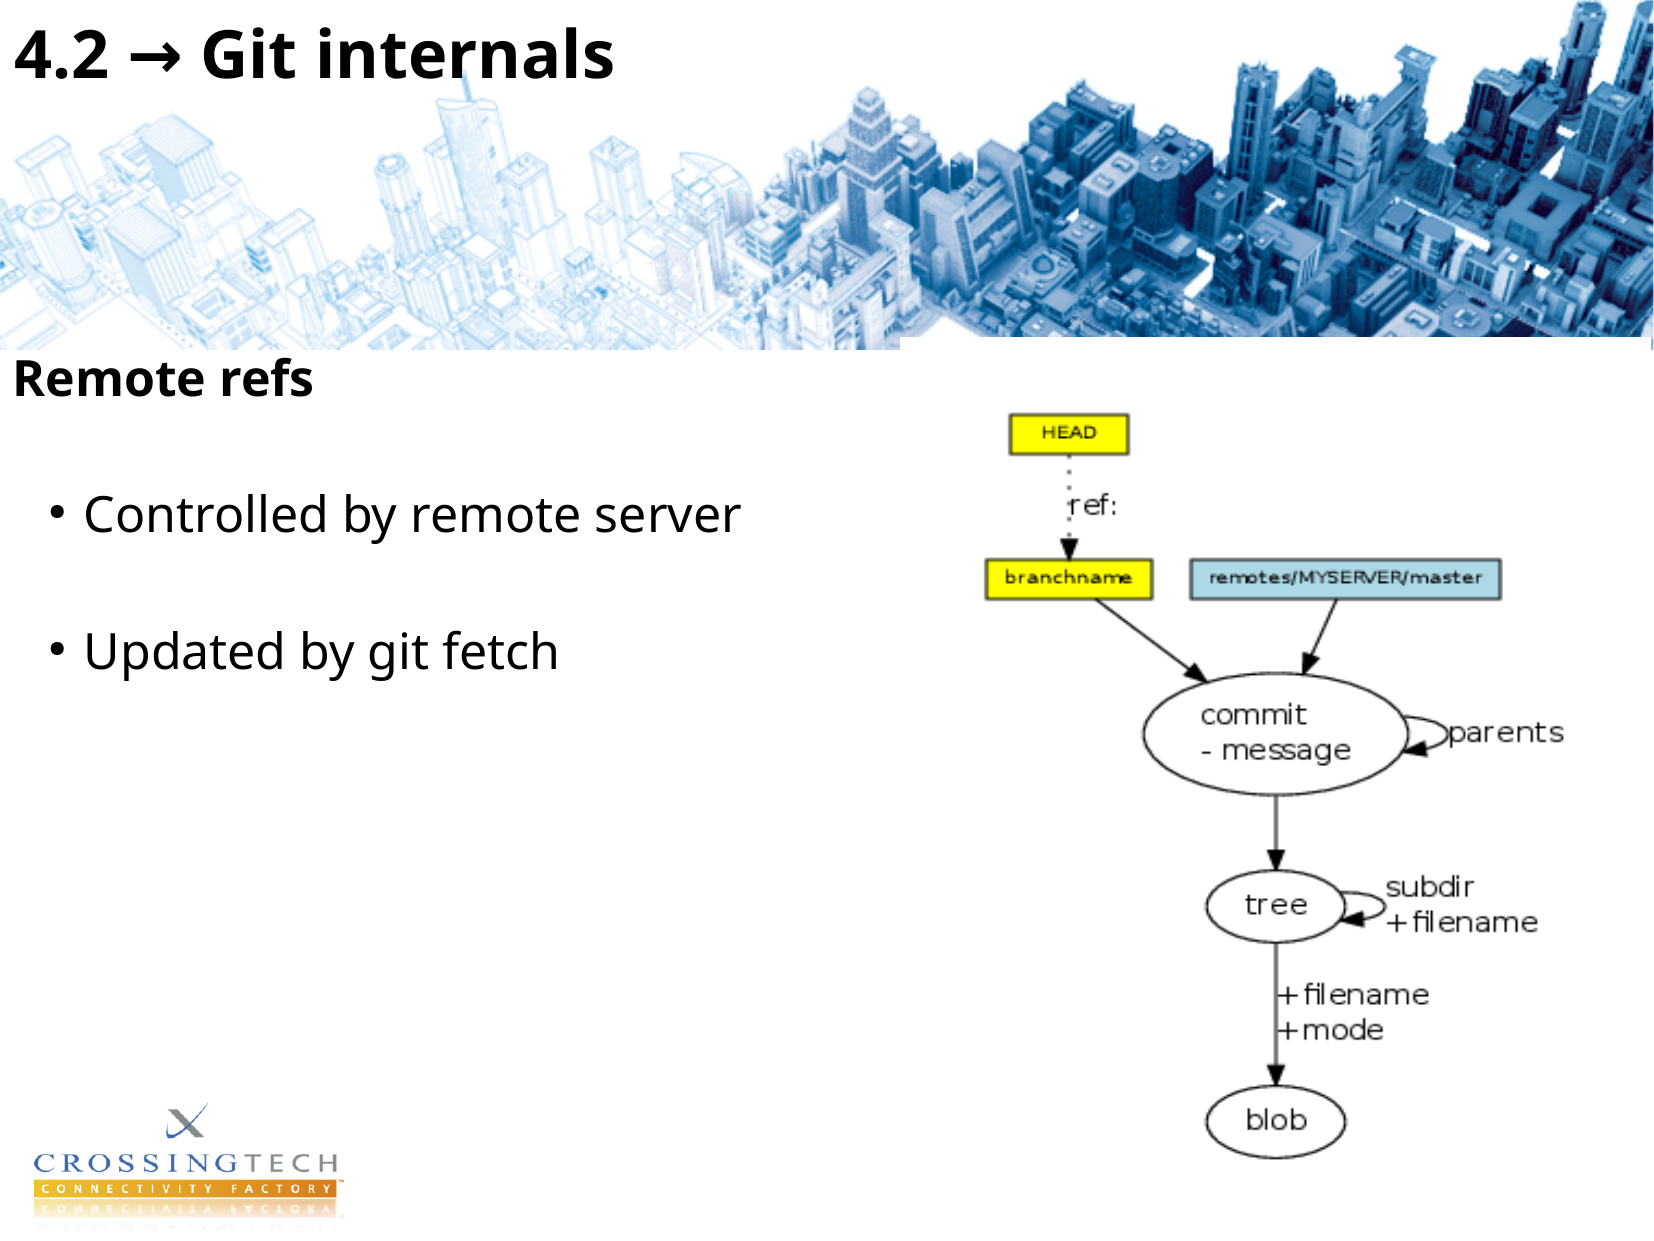

4.2 → Git internals
Remote refs
Controlled by remote server
Updated by git fetch